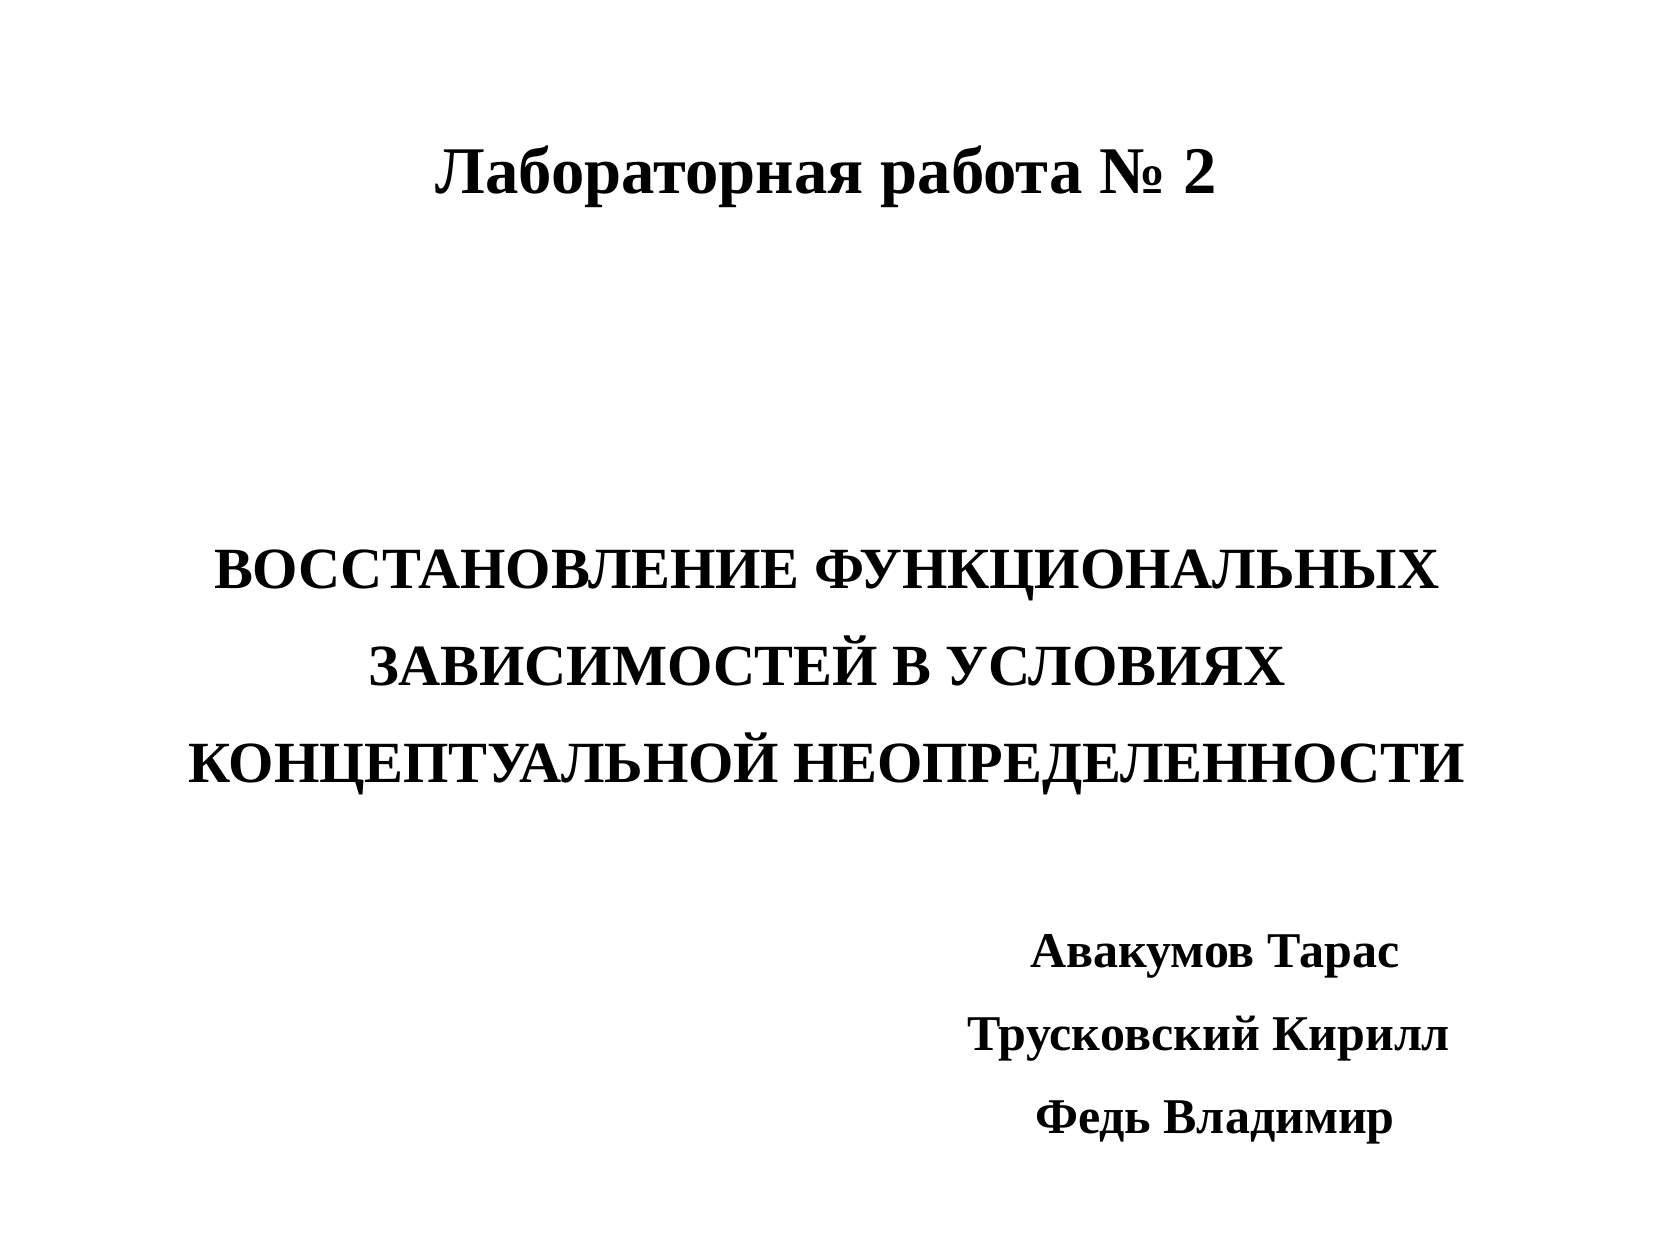

# Лабораторная работа № 2
ВОССТАНОВЛЕНИЕ ФУНКЦИОНАЛЬНЫХ ЗАВИСИМОСТЕЙ В УСЛОВИЯХ КОНЦЕПТУАЛЬНОЙ НЕОПРЕДЕЛЕННОСТИ
Авакумов Тарас
Трусковский Кирилл
Федь Владимир